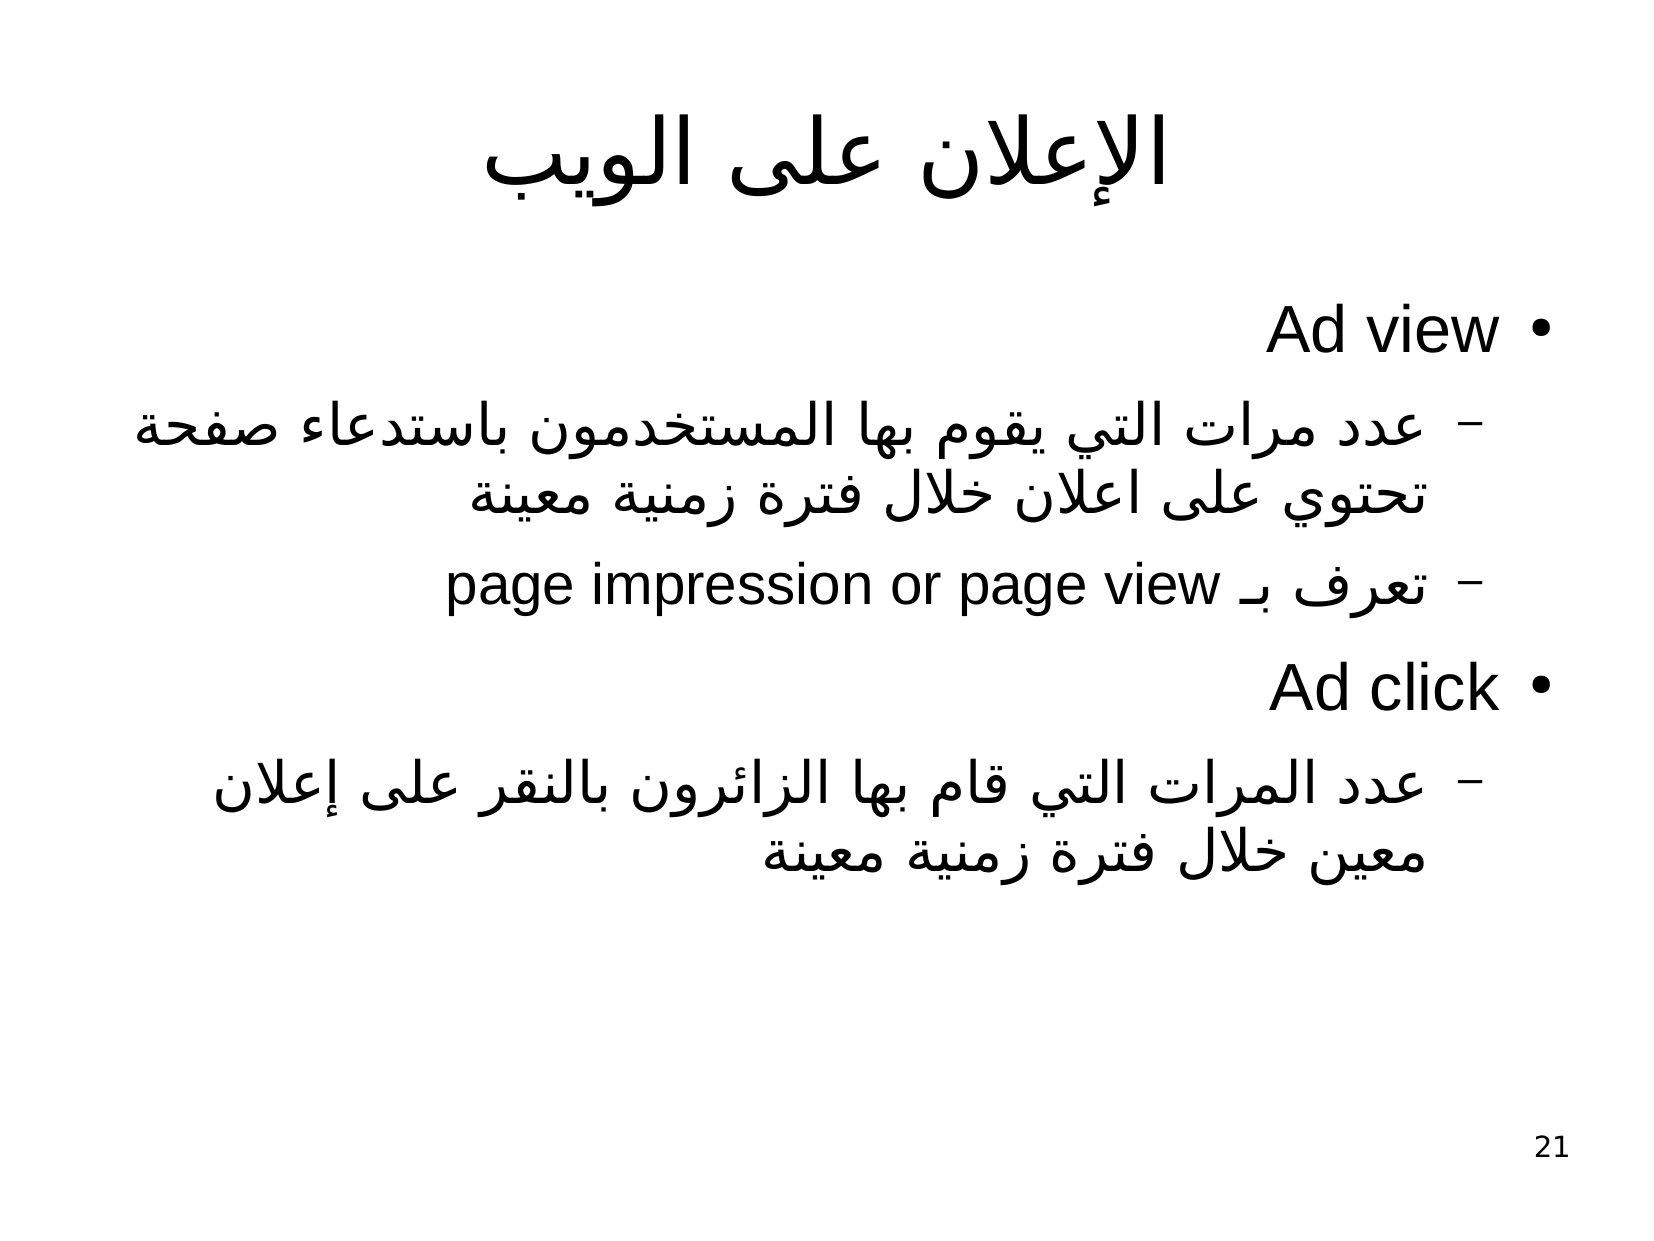

# الإعلان على الويب
Ad view
عدد مرات التي يقوم بها المستخدمون باستدعاء صفحة تحتوي على اعلان خلال فترة زمنية معينة
تعرف بـ page impression or page view
Ad click
عدد المرات التي قام بها الزائرون بالنقر على إعلان معين خلال فترة زمنية معينة
21